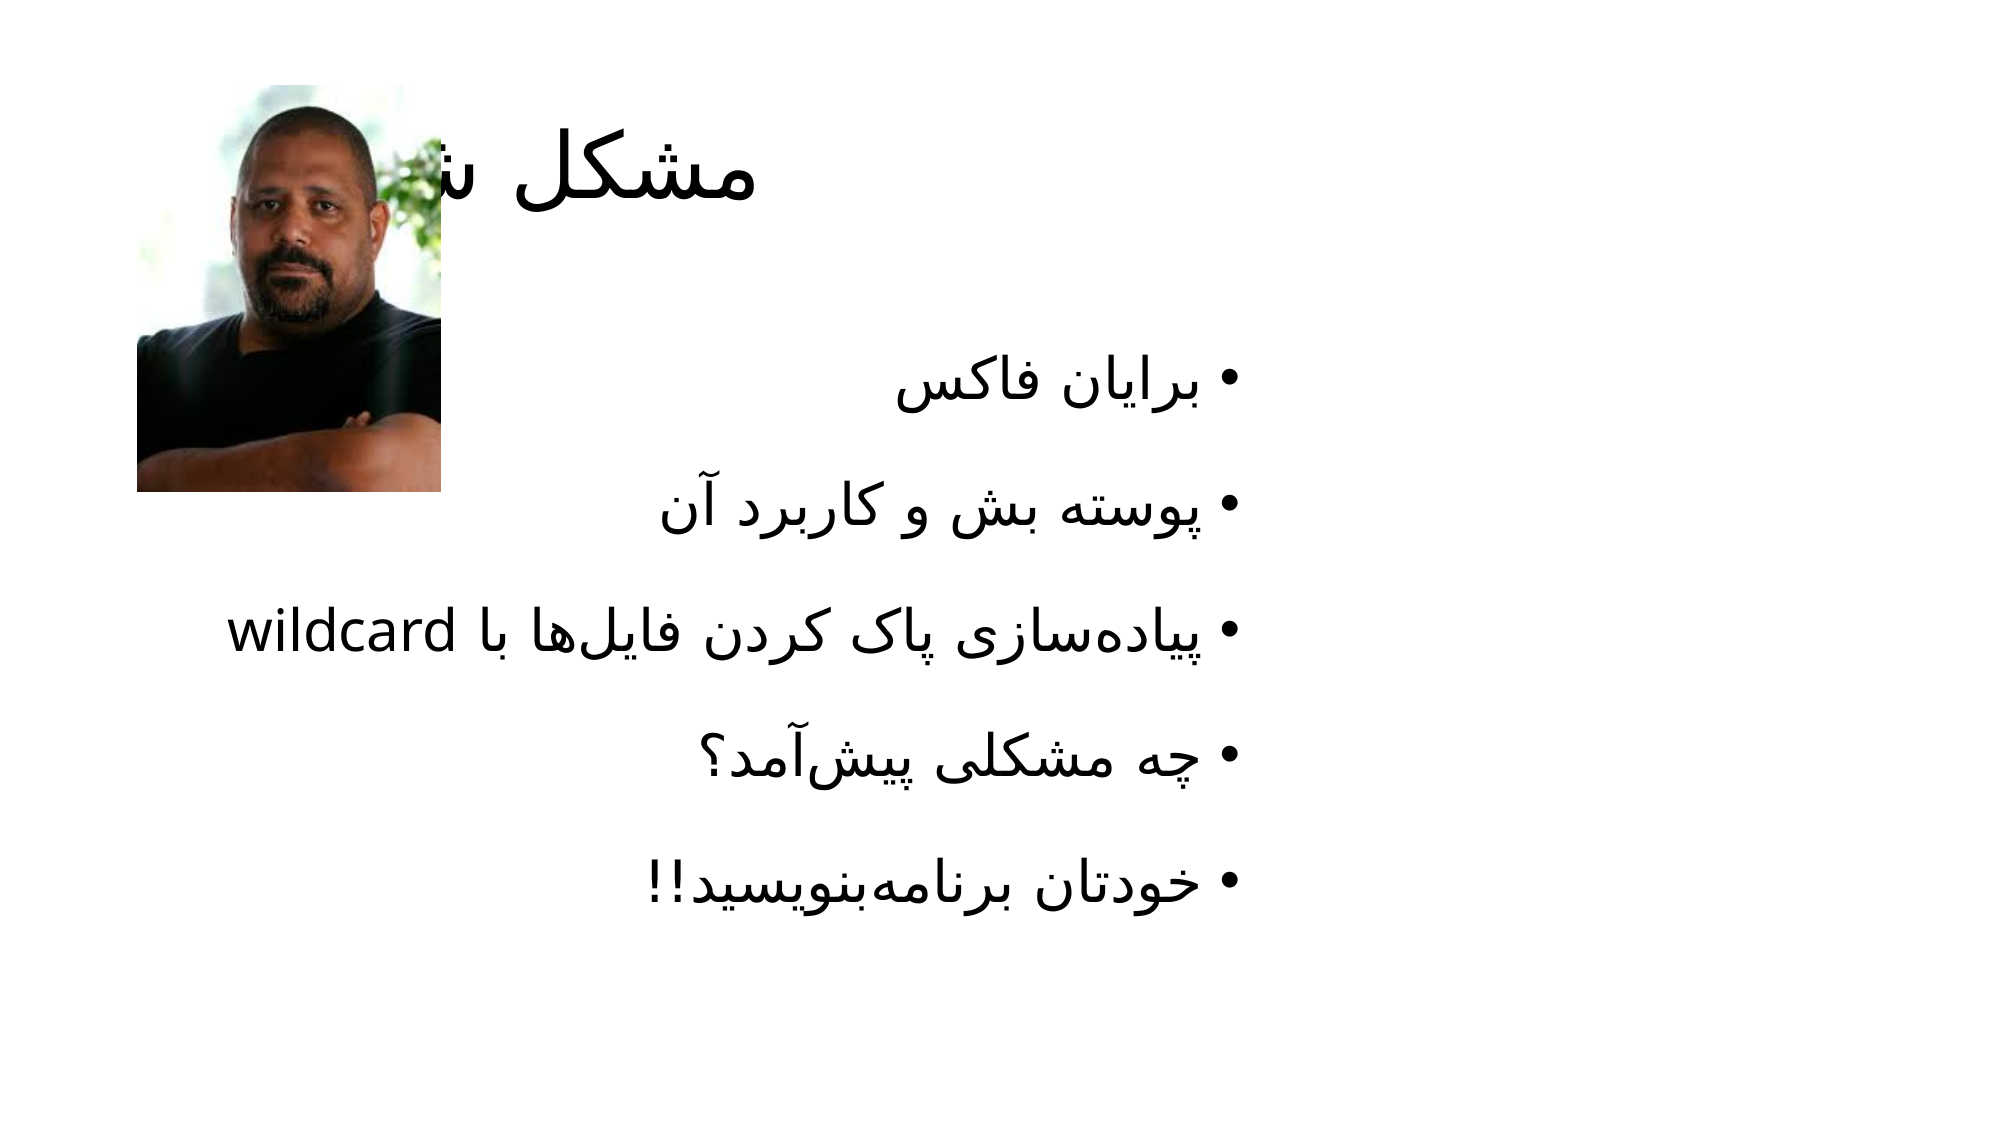

# مشکل شماره ۱
برایان فاکس
پوسته بش و کاربرد آن
پیاده‌سازی پاک کردن فایل‌ها با wildcard
چه مشکلی پیش‌آمد؟
خودتان برنامه‌بنویسید!!